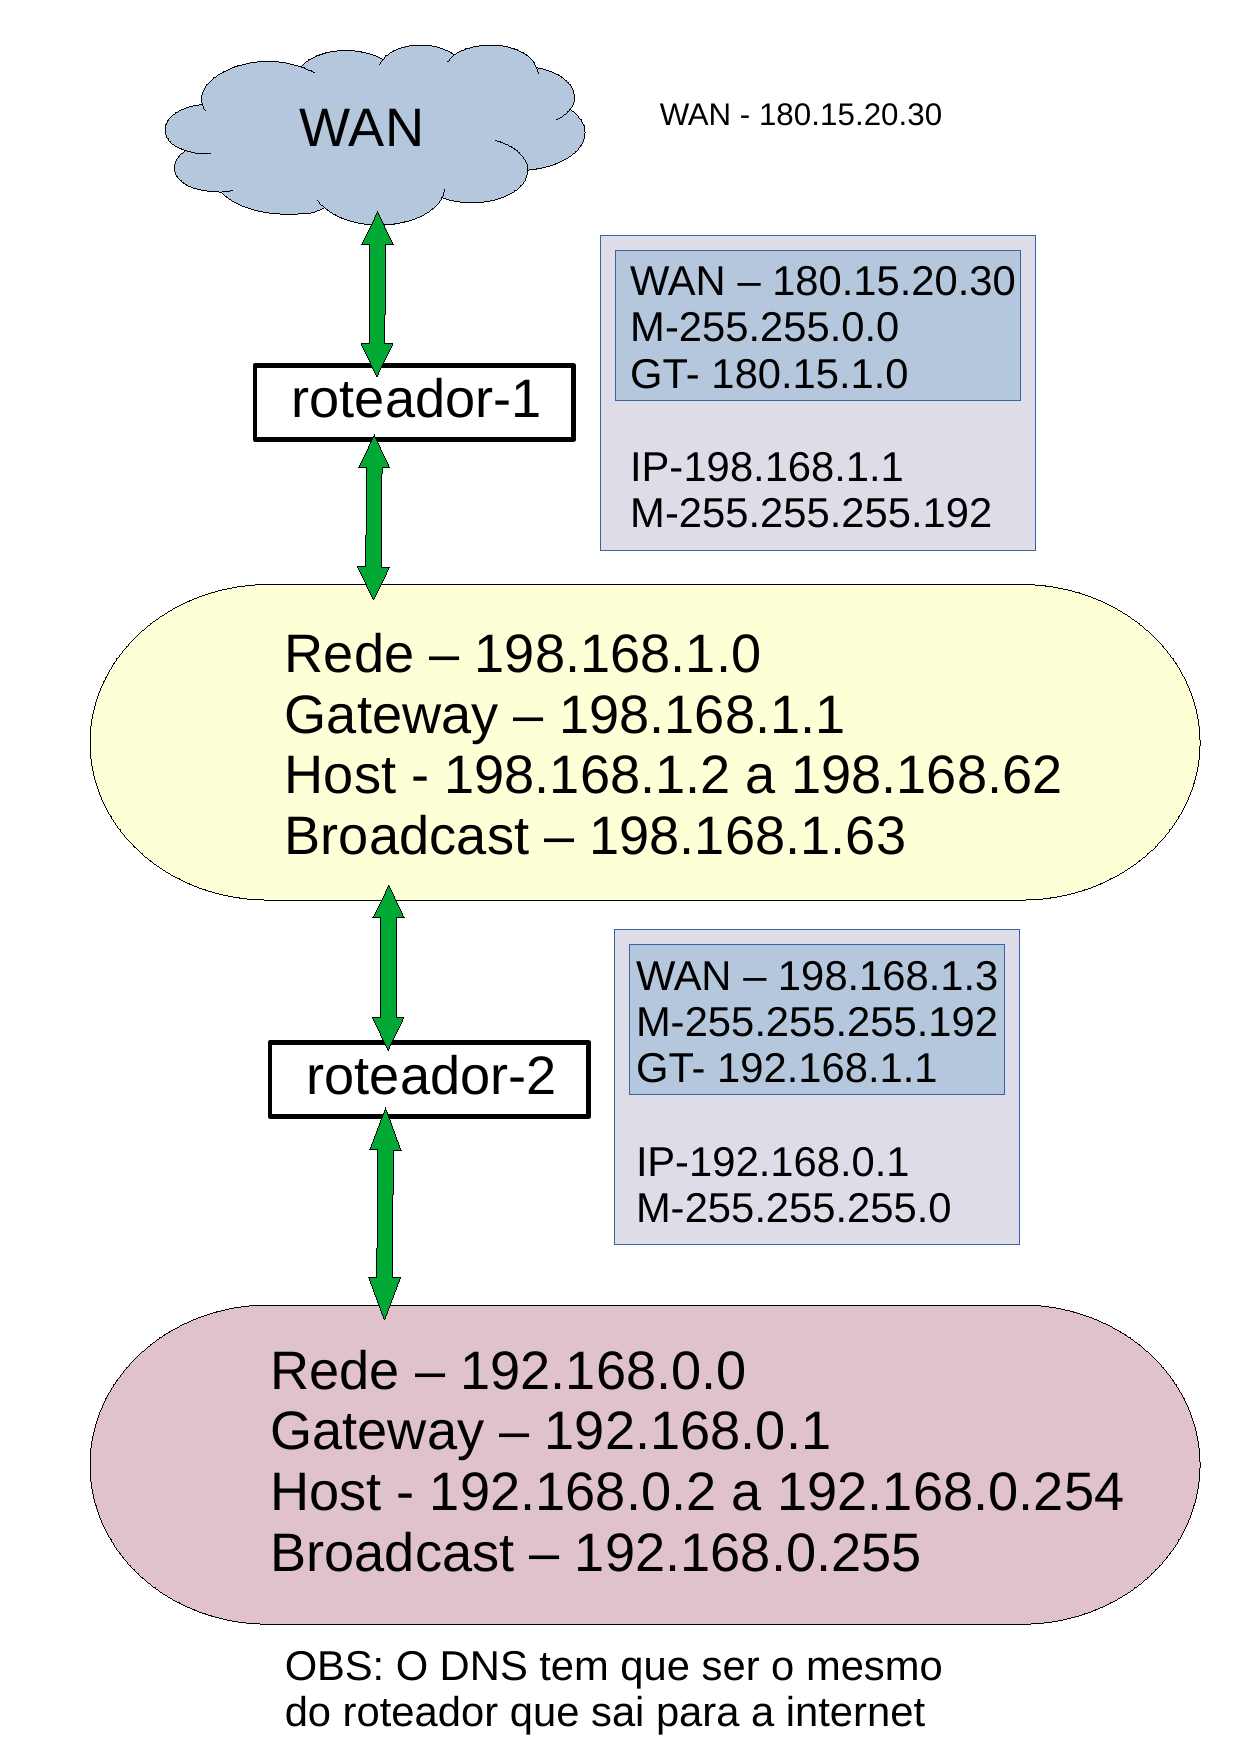

WAN
WAN - 180.15.20.30
WAN – 180.15.20.30
M-255.255.0.0
GT- 180.15.1.0
IP-198.168.1.1
M-255.255.255.192
roteador-1
Rede – 198.168.1.0
Gateway – 198.168.1.1
Host - 198.168.1.2 a 198.168.62
Broadcast – 198.168.1.63
WAN – 198.168.1.3
M-255.255.255.192
GT- 192.168.1.1
IP-192.168.0.1
M-255.255.255.0
roteador-2
Rede – 192.168.0.0
Gateway – 192.168.0.1
Host - 192.168.0.2 a 192.168.0.254
Broadcast – 192.168.0.255
OBS: O DNS tem que ser o mesmo do roteador que sai para a internet